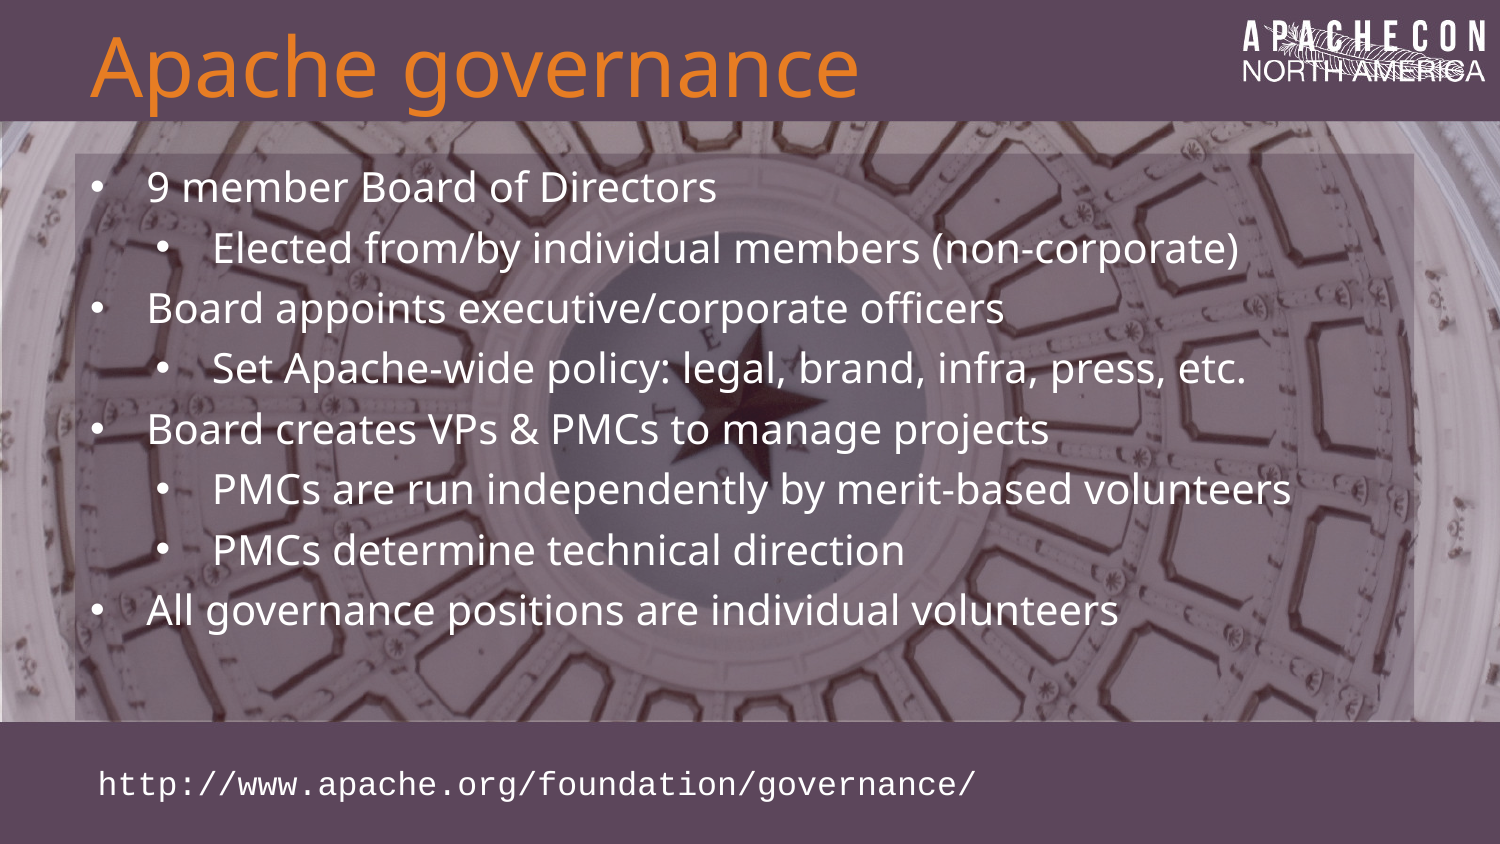

Apache governance
9 member Board of Directors
Elected from/by individual members (non-corporate)
Board appoints executive/corporate officers
Set Apache-wide policy: legal, brand, infra, press, etc.
Board creates VPs & PMCs to manage projects
PMCs are run independently by merit-based volunteers
PMCs determine technical direction
All governance positions are individual volunteers
http://www.apache.org/foundation/governance/